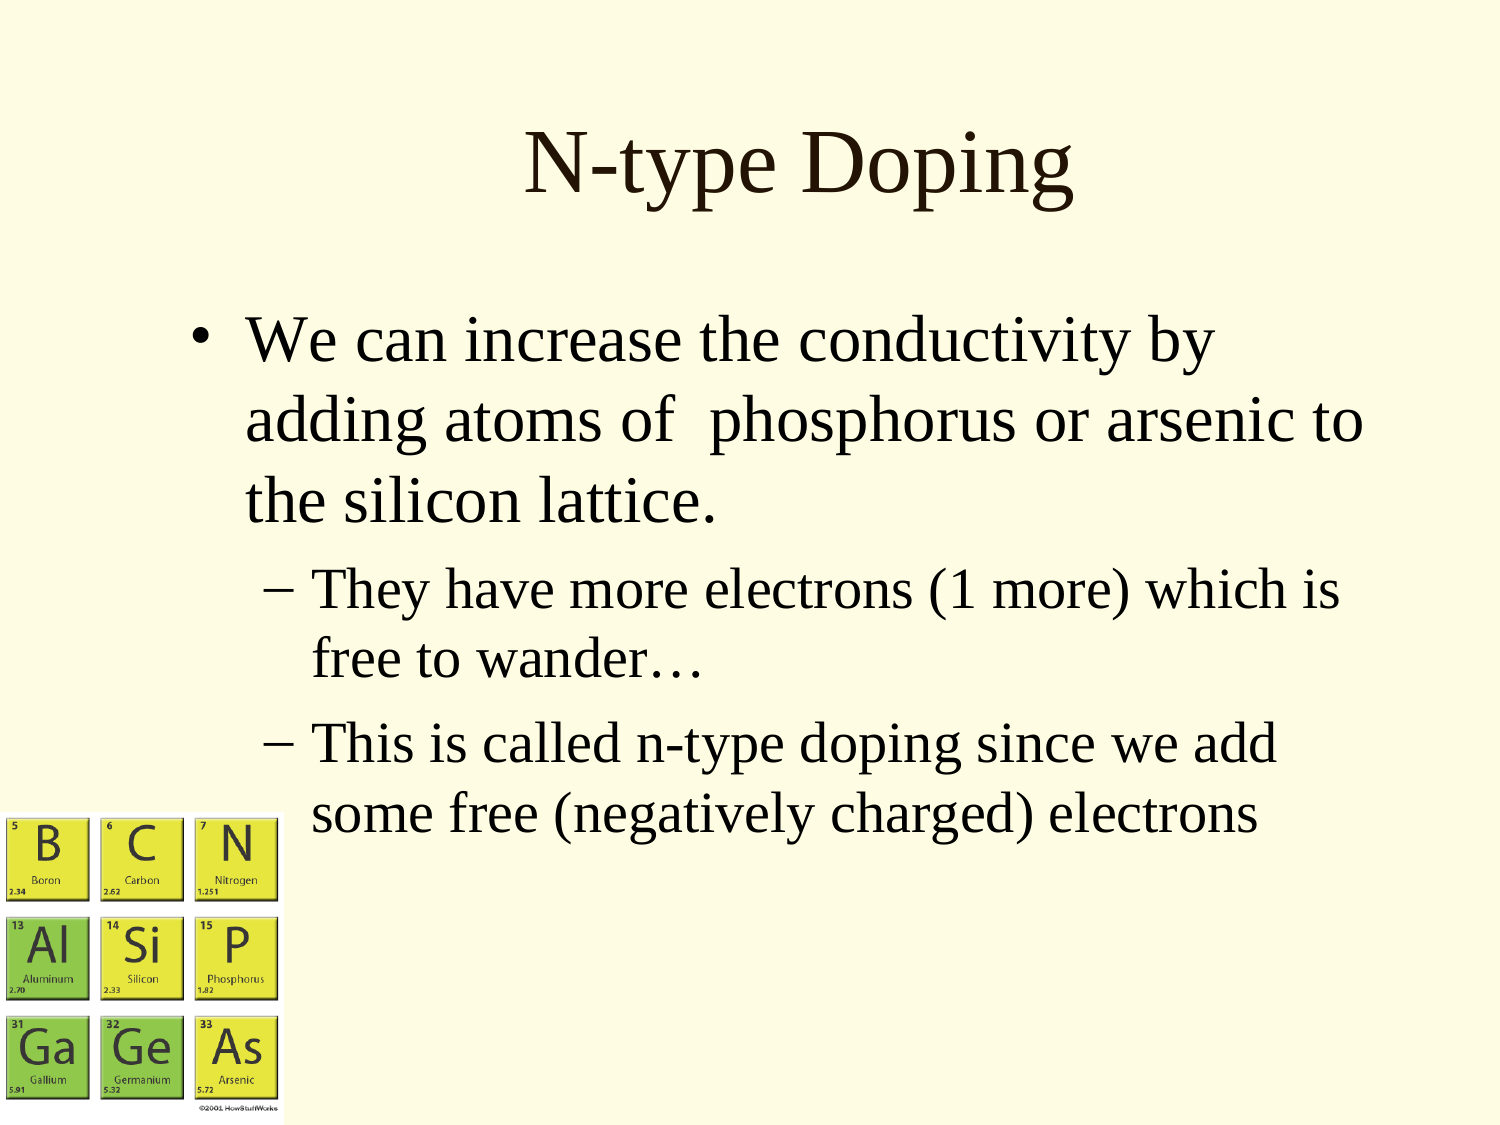

# N-type Doping
We can increase the conductivity by adding atoms of phosphorus or arsenic to the silicon lattice.
They have more electrons (1 more) which is free to wander…
This is called n-type doping since we add some free (negatively charged) electrons